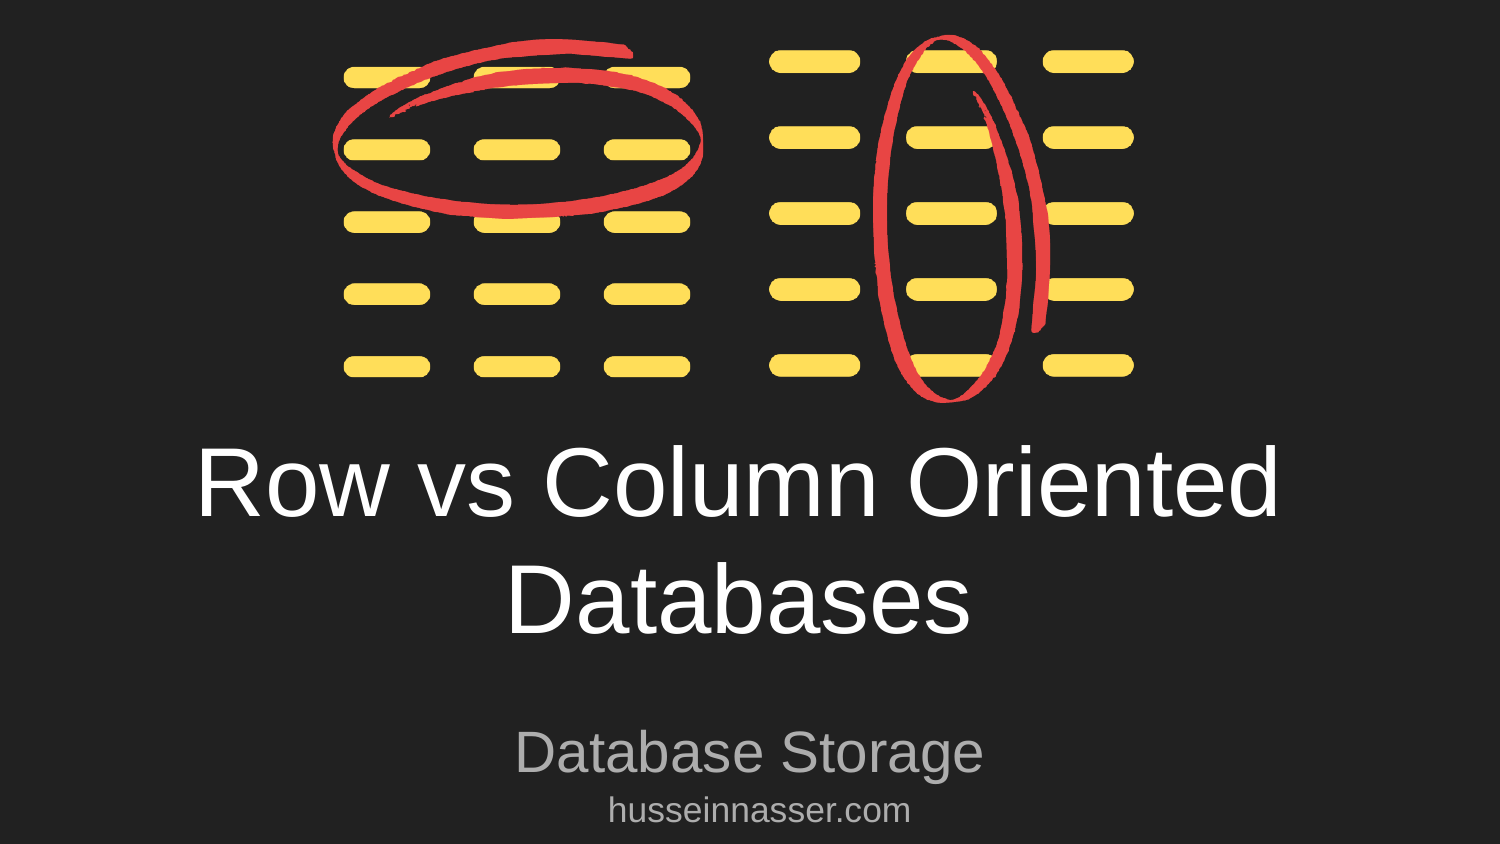

# Row vs Column Oriented Databases
Database Storage
husseinnasser.com